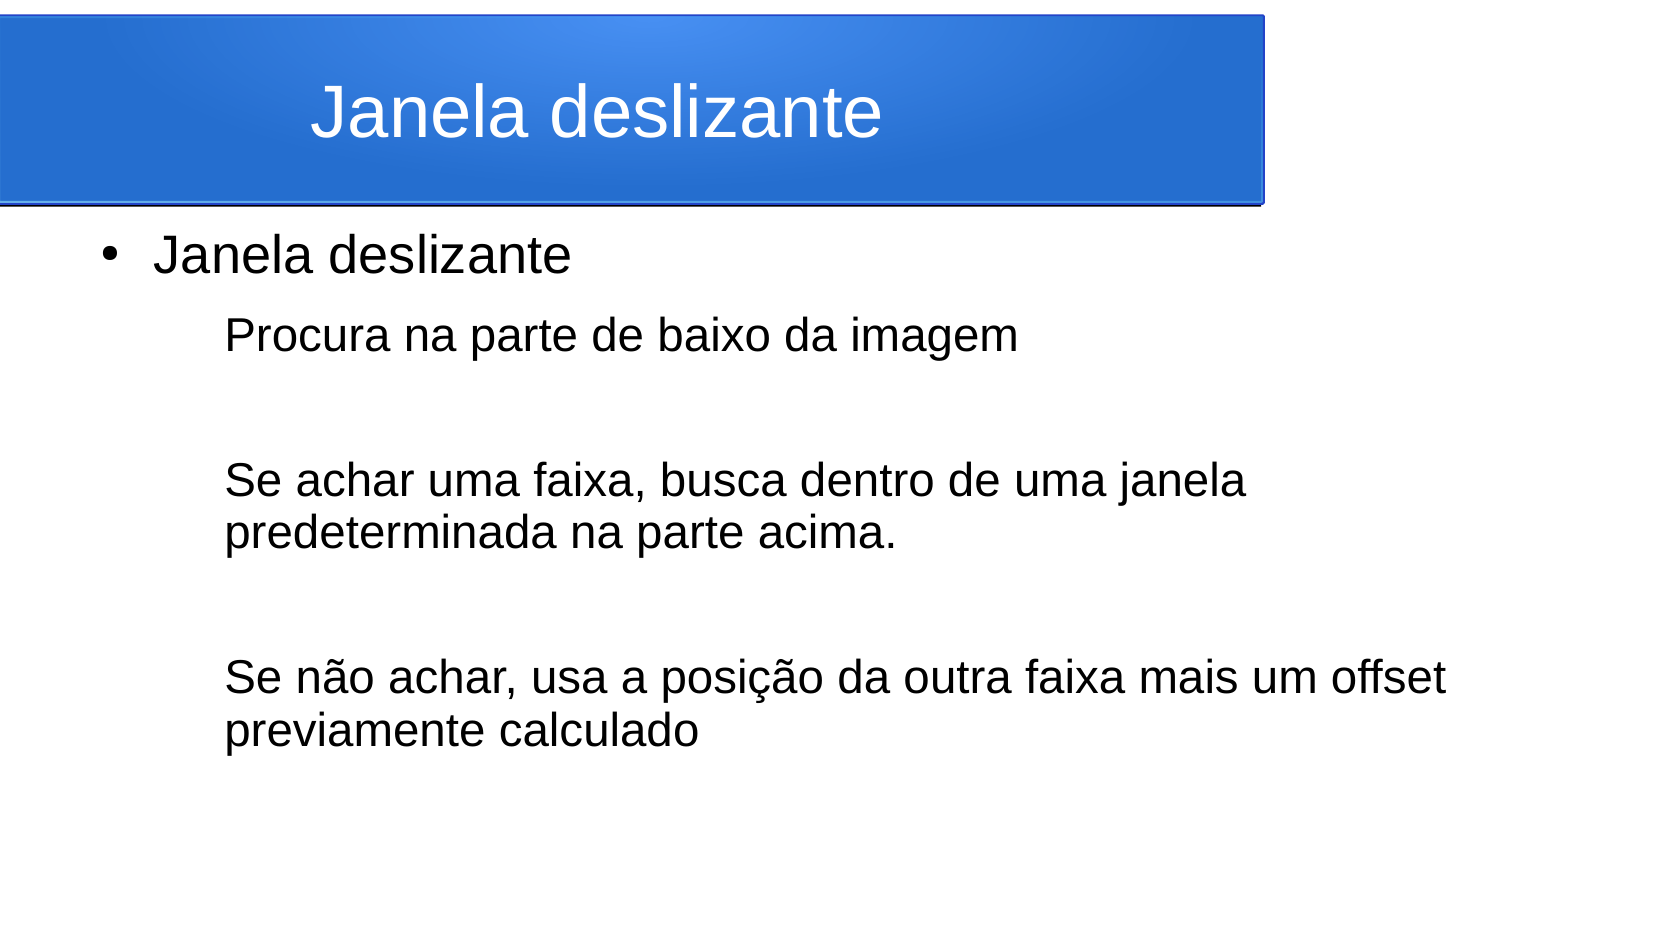

# Janela deslizante
Janela deslizante
Procura na parte de baixo da imagem
Se achar uma faixa, busca dentro de uma janela predeterminada na parte acima.
Se não achar, usa a posição da outra faixa mais um offset previamente calculado